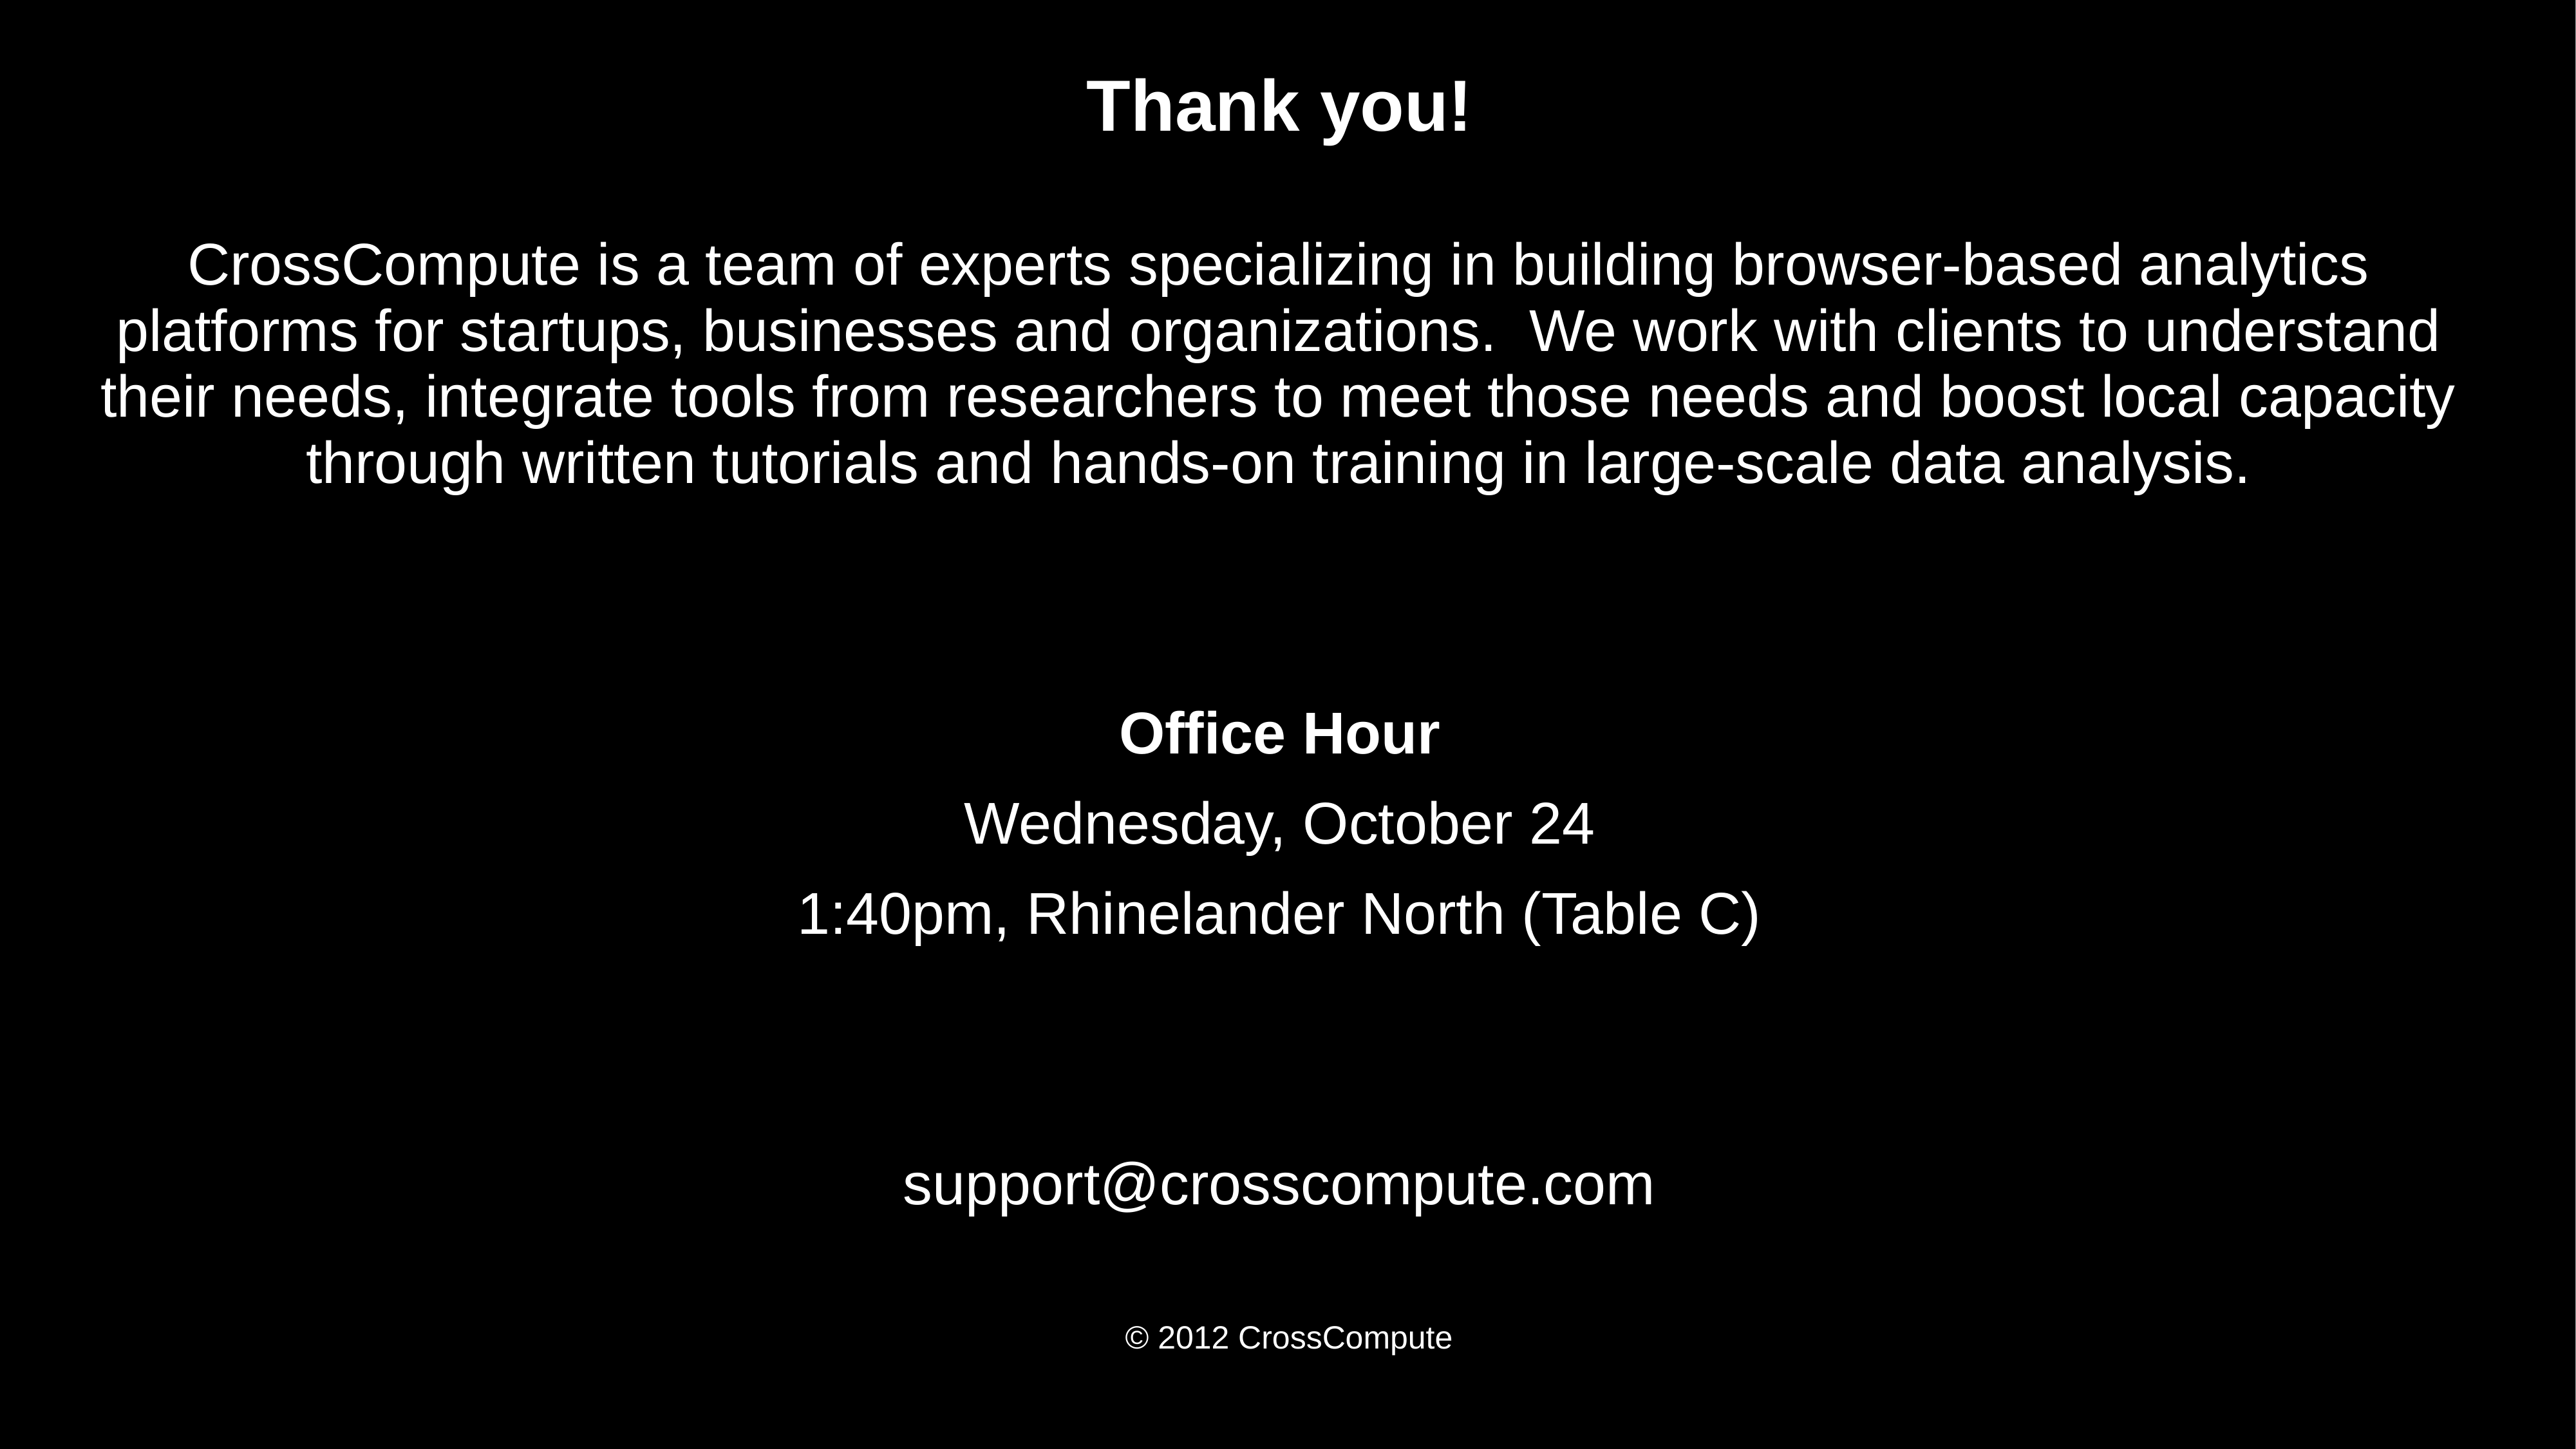

# Thank you!
CrossCompute is a team of experts specializing in building browser-based analytics platforms for startups, businesses and organizations. We work with clients to understand their needs, integrate tools from researchers to meet those needs and boost local capacity through written tutorials and hands-on training in large-scale data analysis.
Office Hour
Wednesday, October 24
1:40pm, Rhinelander North (Table C)
support@crosscompute.com
© 2012 CrossCompute